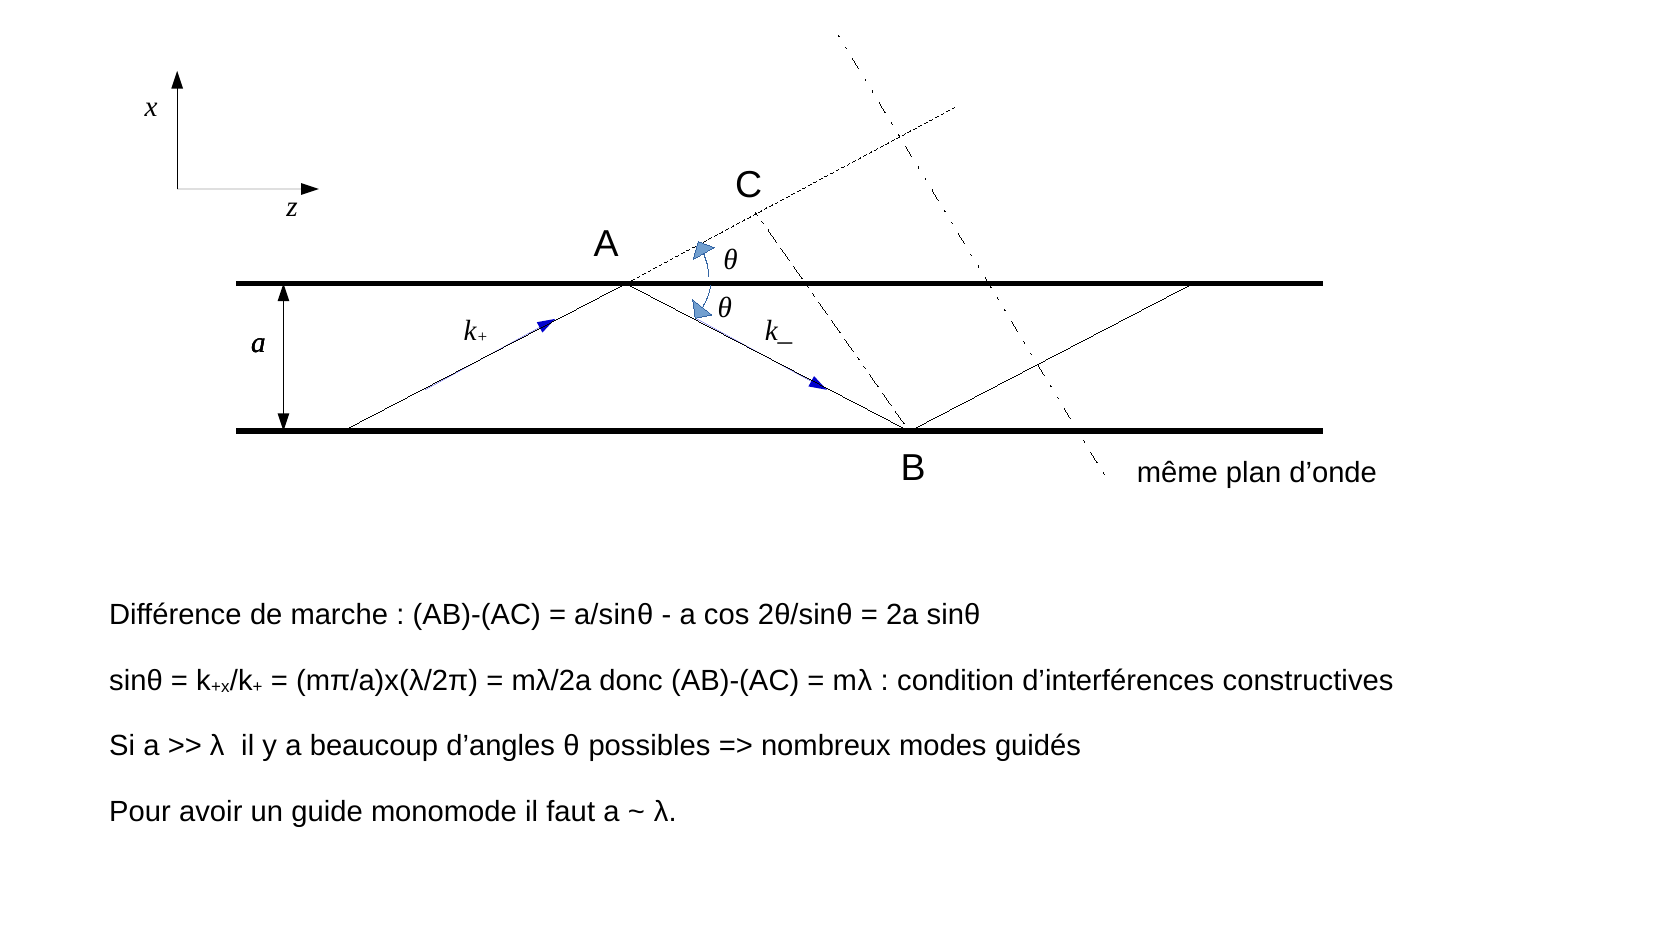

x
C
z
A
θ
θ
k+
k_
a
a
a
B
même plan d’onde
Différence de marche : (AB)-(AC) = a/sinθ - a cos 2θ/sinθ = 2a sinθ
sinθ = k+x/k+ = (mπ/a)x(λ/2π) = mλ/2a donc (AB)-(AC) = mλ : condition d’interférences constructives
Si a >> λ il y a beaucoup d’angles θ possibles => nombreux modes guidés
Pour avoir un guide monomode il faut a ~ λ.